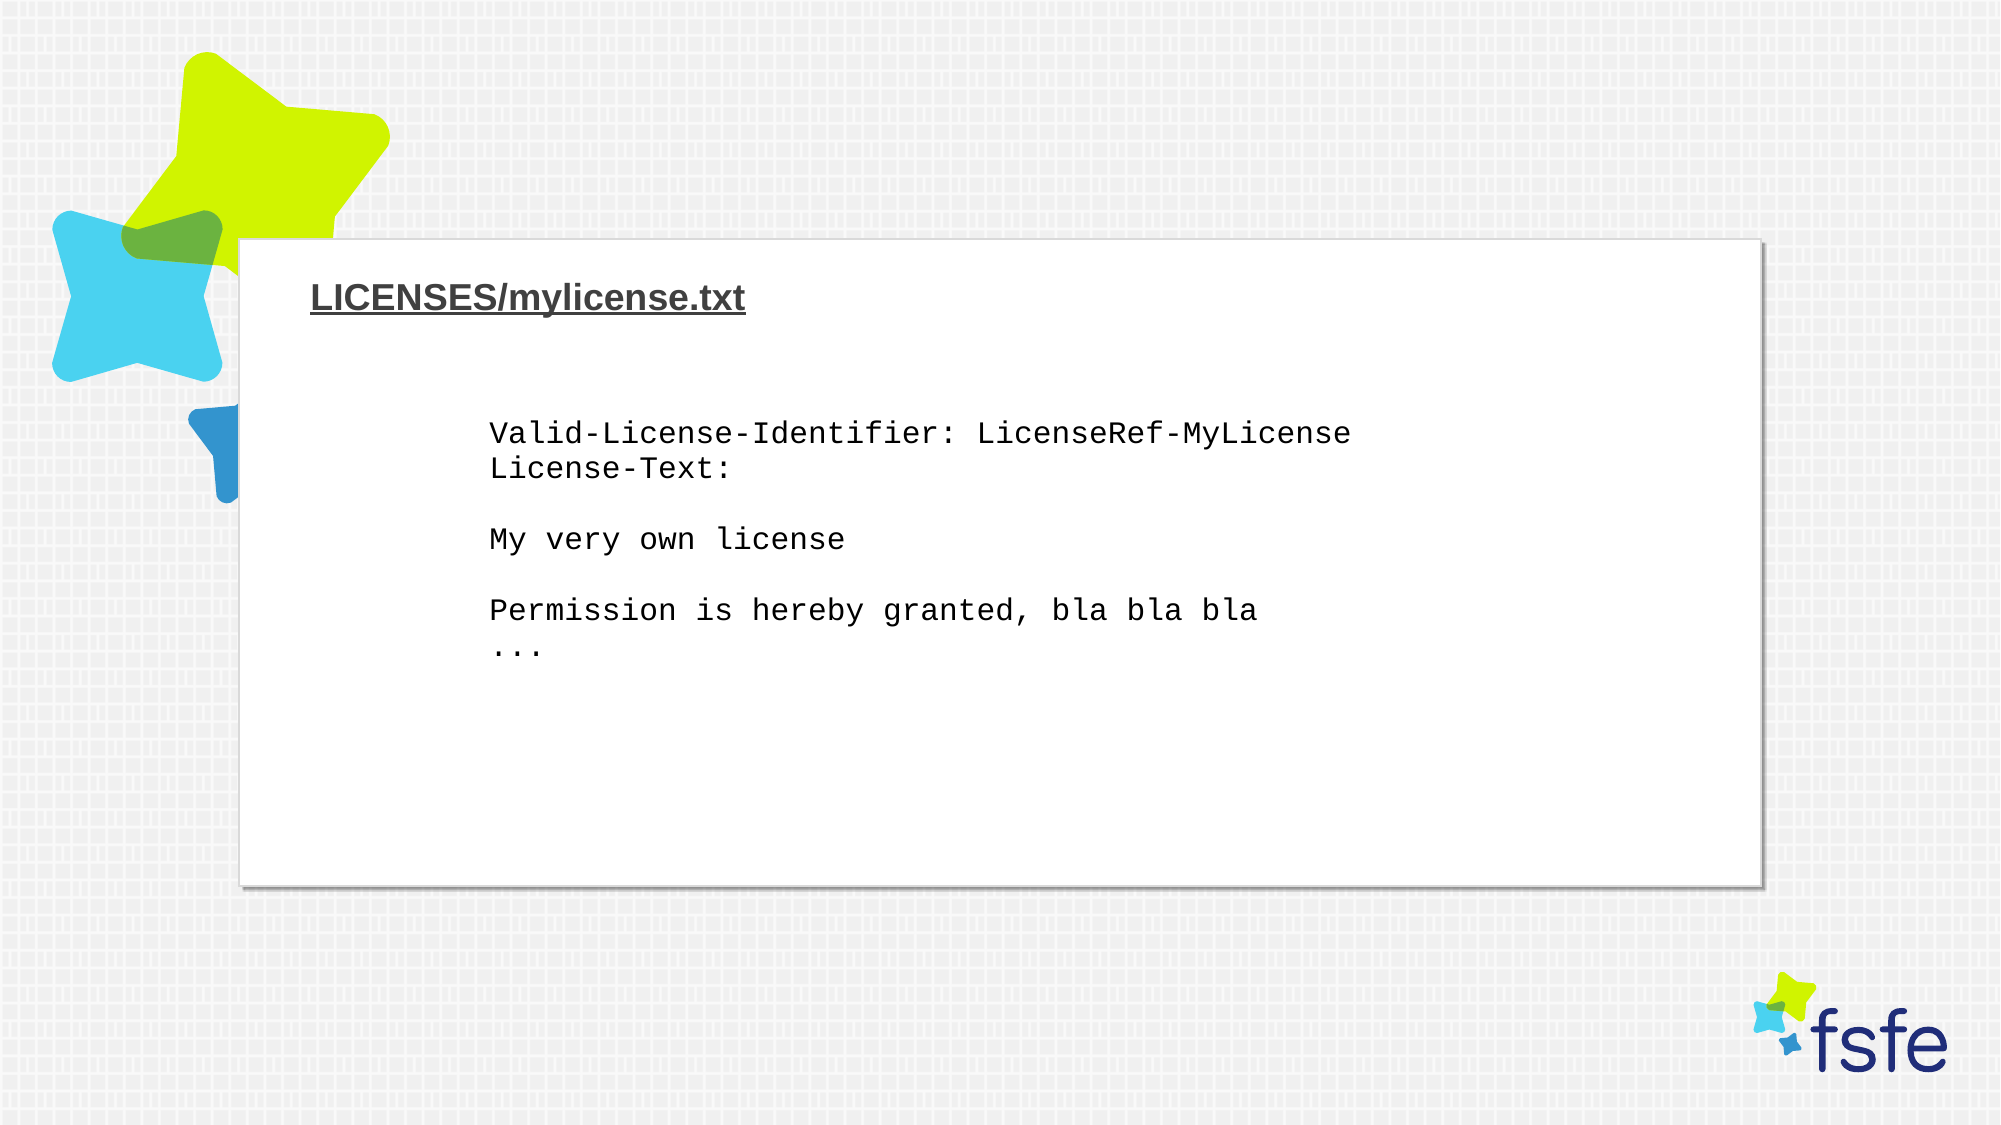

#
LICENSES/mylicense.txt
Valid-License-Identifier: LicenseRef-MyLicense
License-Text:
My very own license
Permission is hereby granted, bla bla bla
...